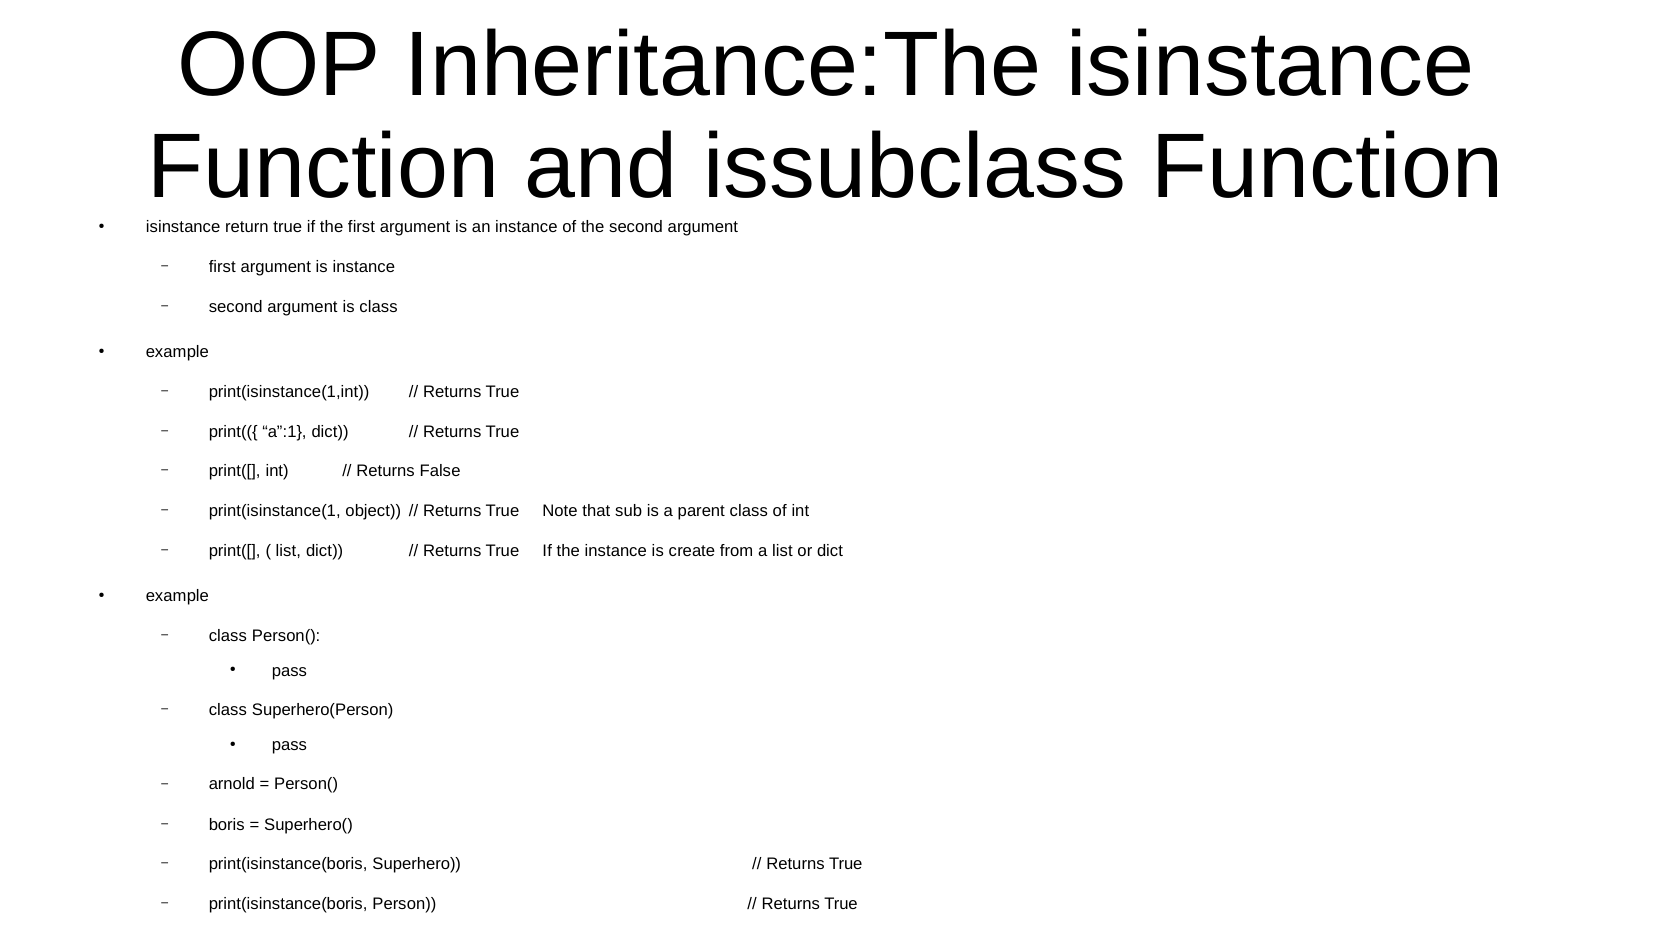

# OOP Inheritance:The isinstance Function and issubclass Function
isinstance return true if the first argument is an instance of the second argument
first argument is instance
second argument is class
example
print(isinstance(1,int))			// Returns True
print(({ “a”:1}, dict))			// Returns True
print([], int)				// Returns False
print(isinstance(1, object))		// Returns True			Note that sub is a parent class of int
print([], ( list, dict))			// Returns True			If the instance is create from a list or dict
example
class Person():
pass
class Superhero(Person)
pass
arnold = Person()
boris = Superhero()
print(isinstance(boris, Superhero))					 	 	 	 	 // Returns True
print(isinstance(boris, Person))								 	 		 	 	 // Returns True